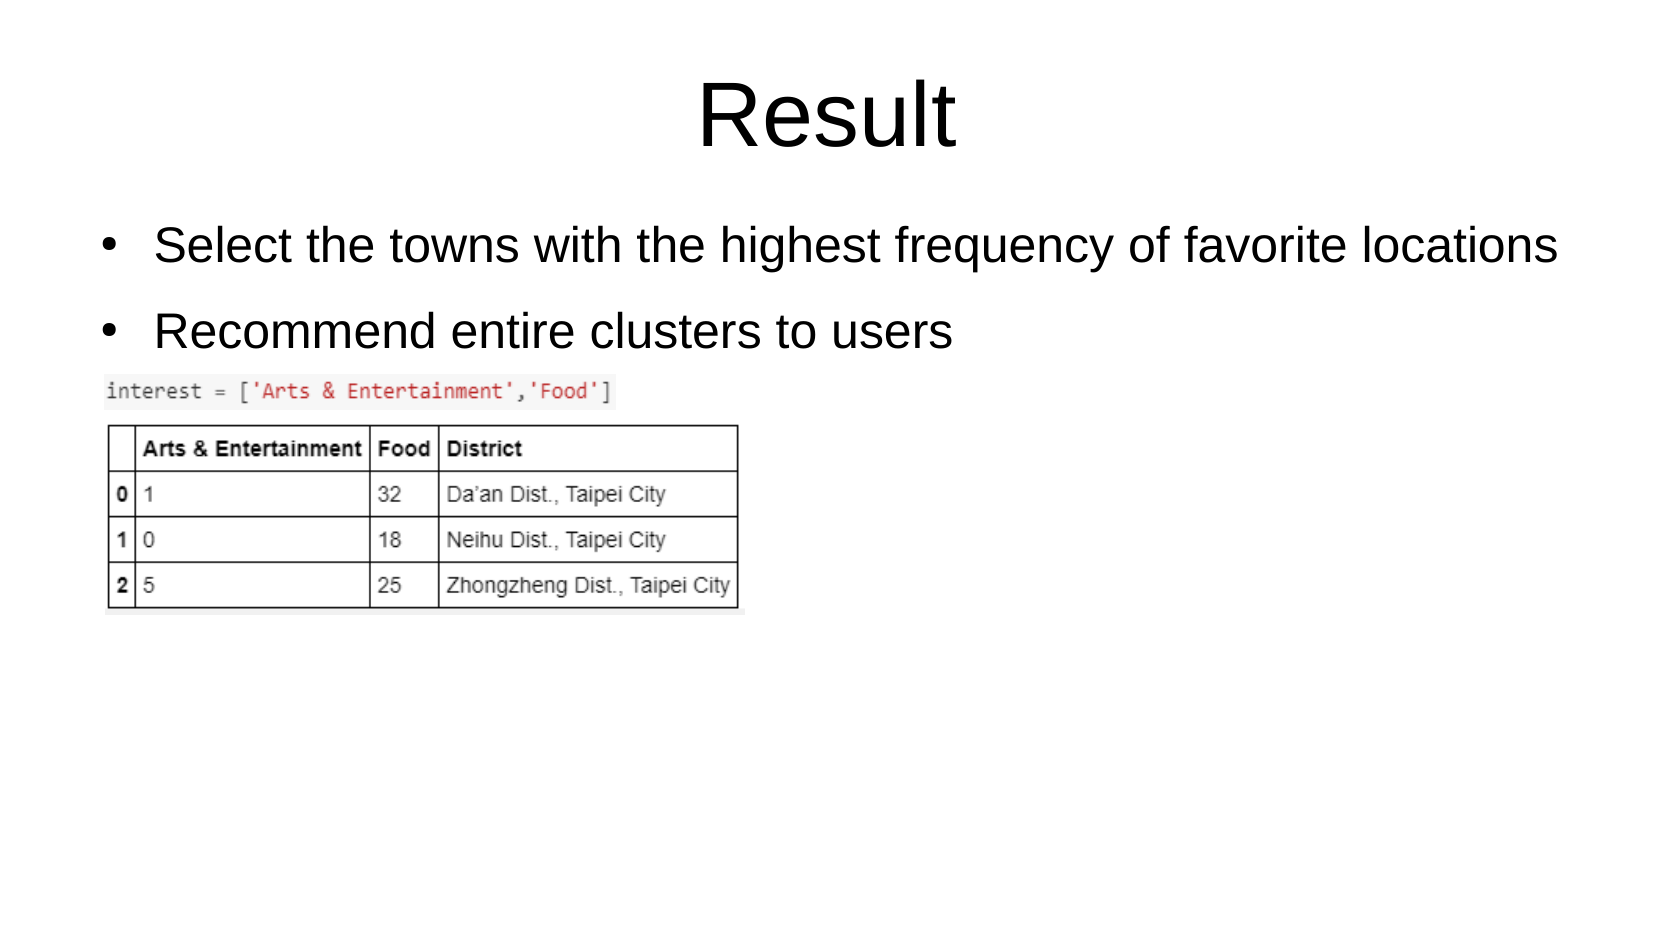

# Result
Select the towns with the highest frequency of favorite locations
Recommend entire clusters to users